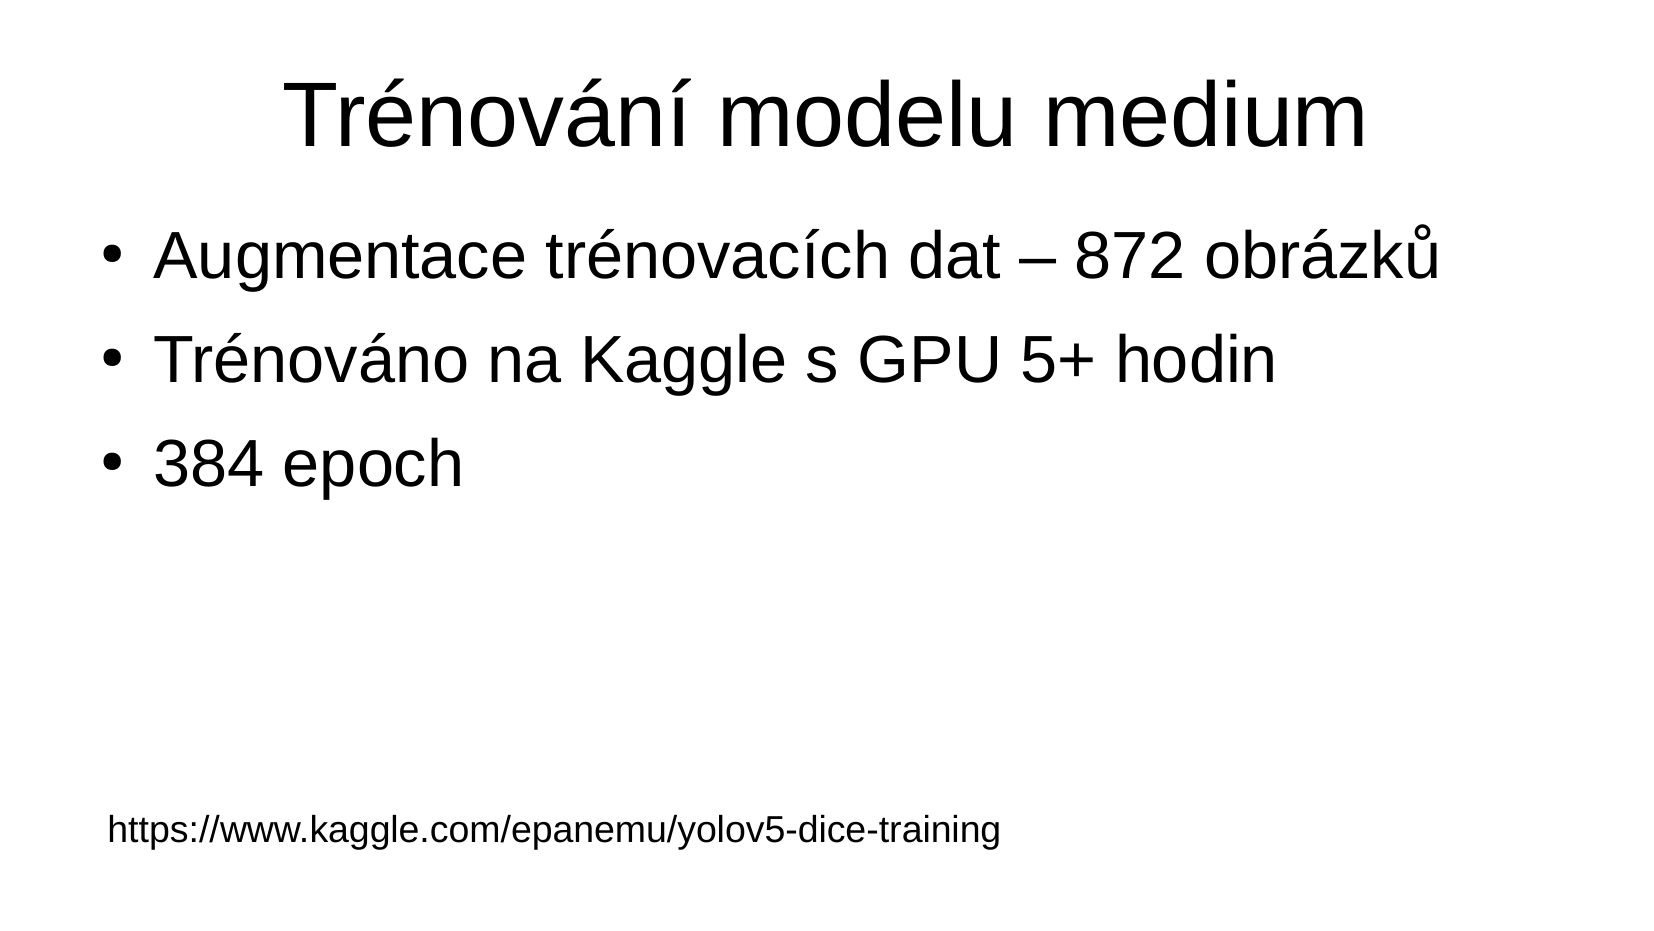

# Trénování modelu medium
Augmentace trénovacích dat – 872 obrázků
Trénováno na Kaggle s GPU 5+ hodin
384 epoch
https://www.kaggle.com/epanemu/yolov5-dice-training